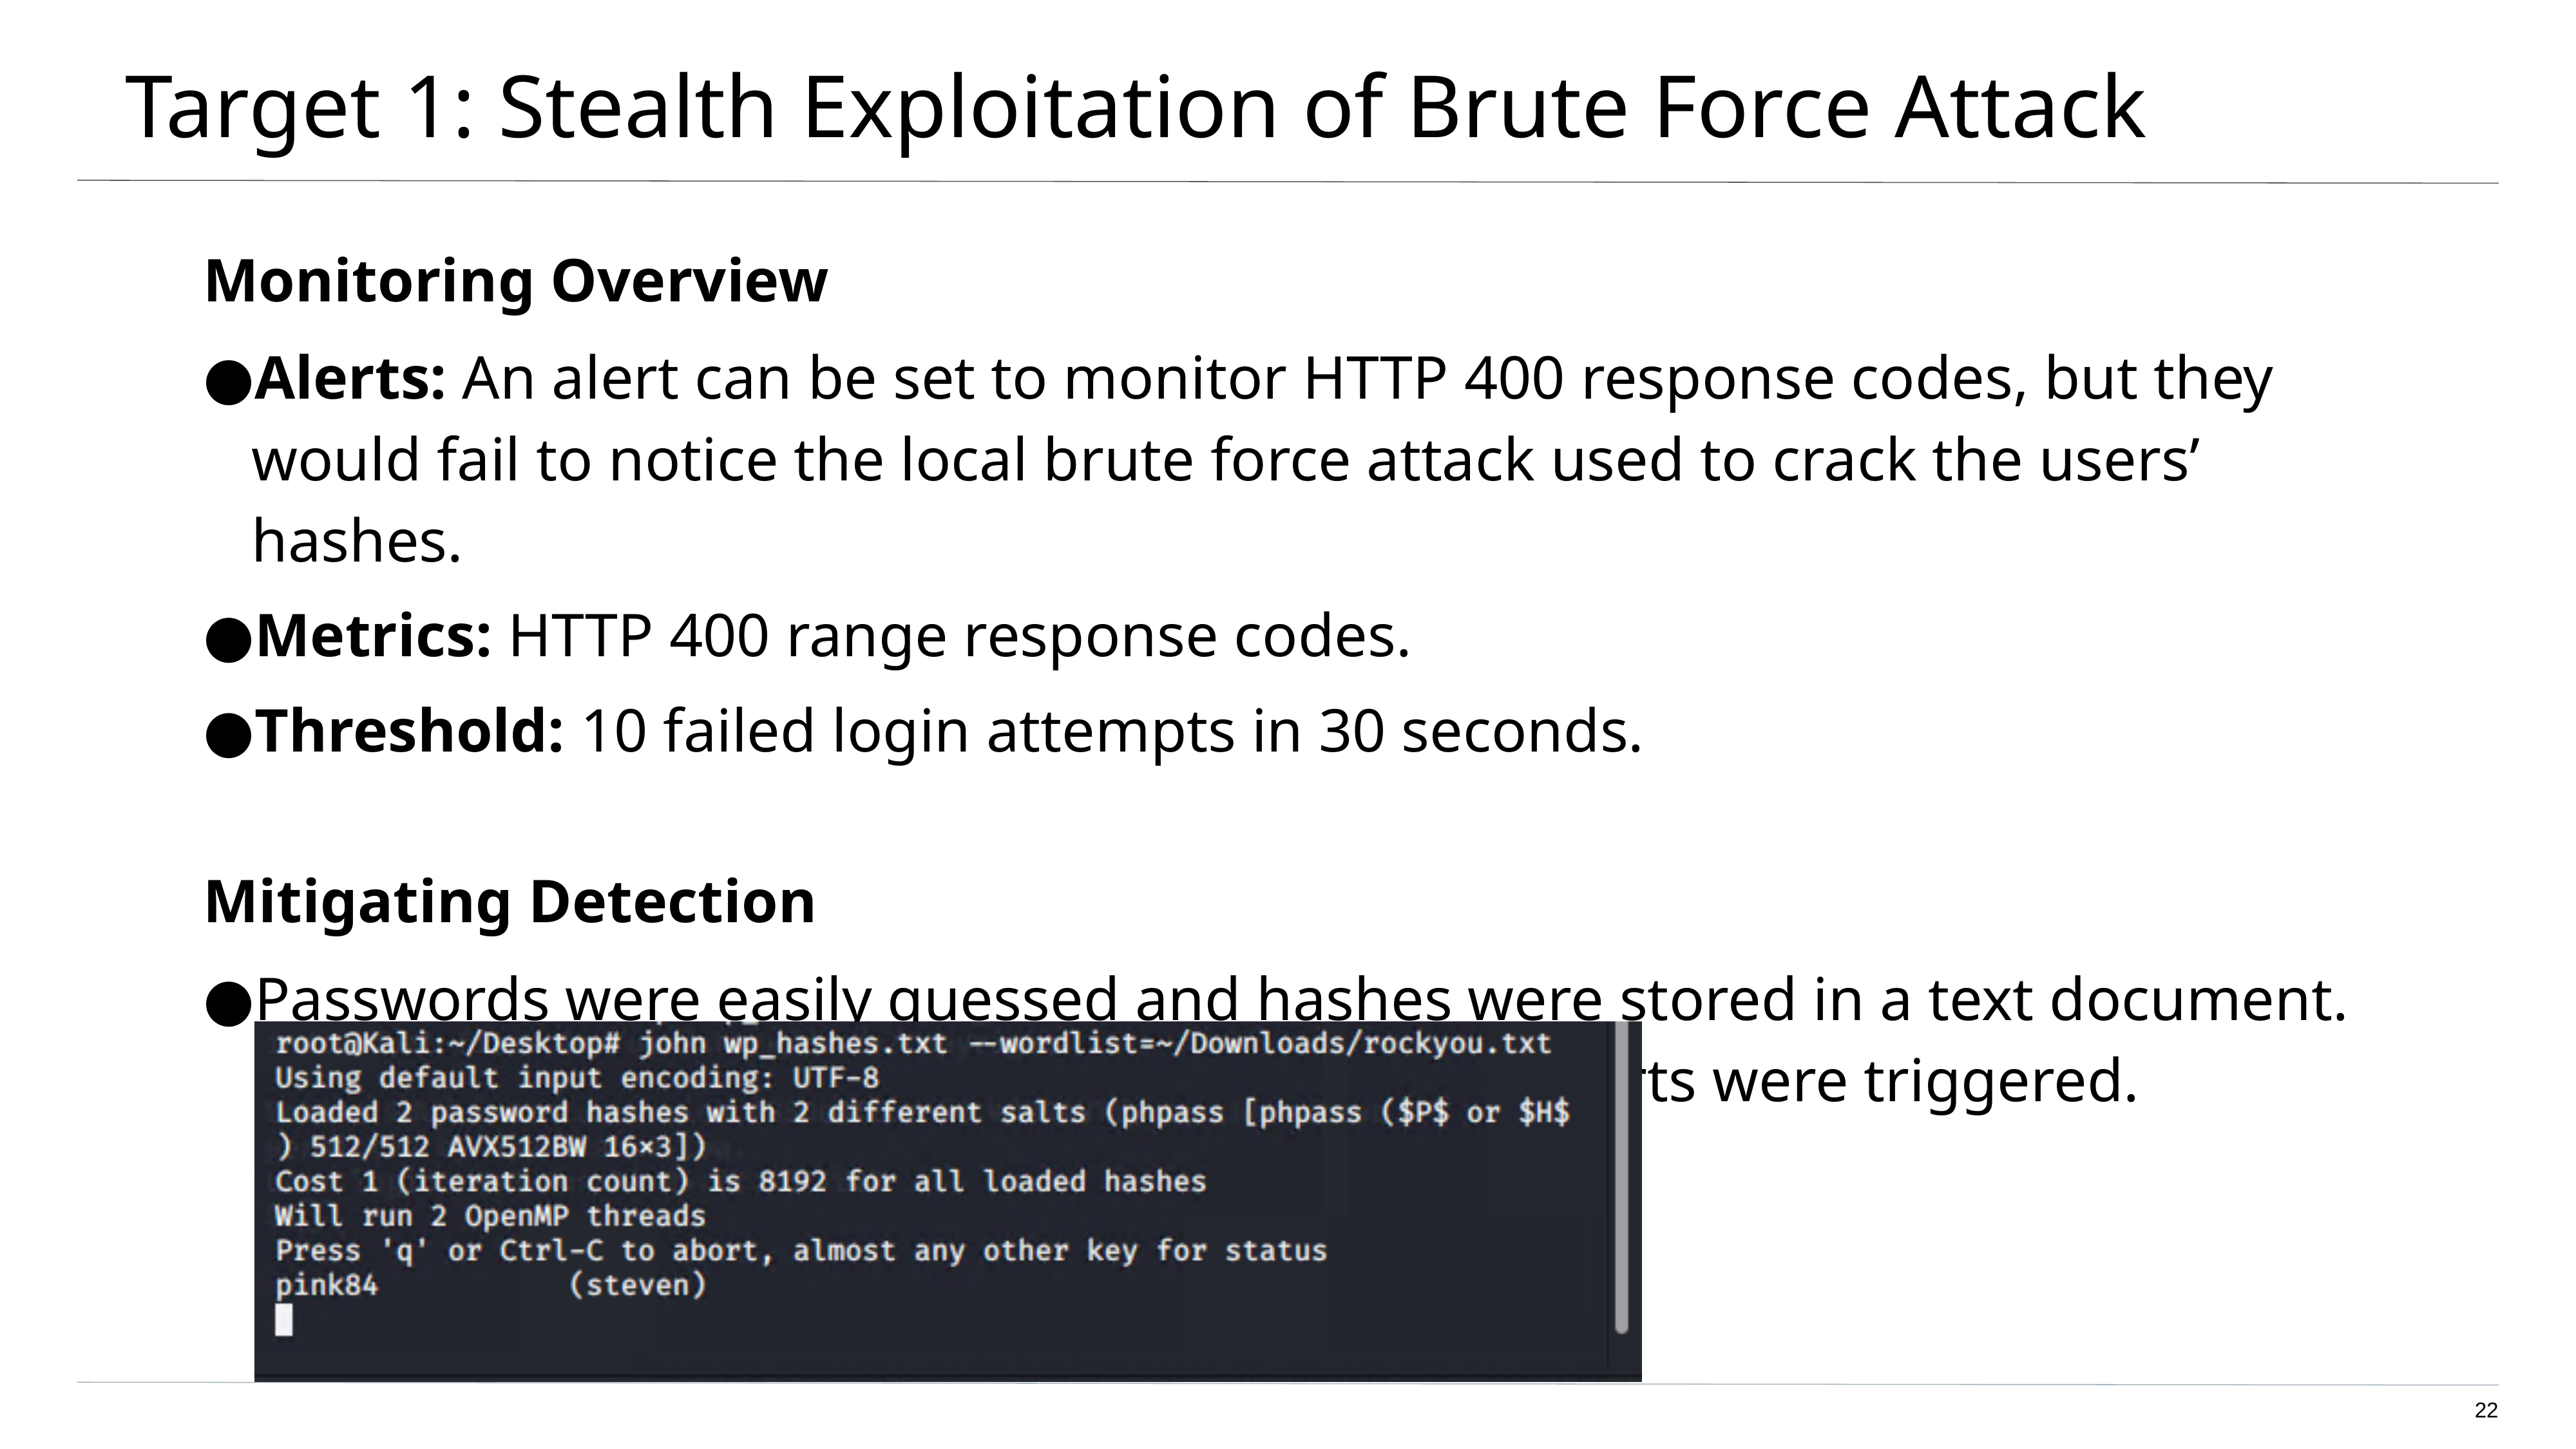

# Target 1: Stealth Exploitation of Brute Force Attack
Monitoring Overview
Alerts: An alert can be set to monitor HTTP 400 response codes, but they would fail to notice the local brute force attack used to crack the users’ hashes.
Metrics: HTTP 400 range response codes.
Threshold: 10 failed login attempts in 30 seconds.
Mitigating Detection
Passwords were easily guessed and hashes were stored in a text document. Hashes were copied and cracked locally, so no alerts were triggered.